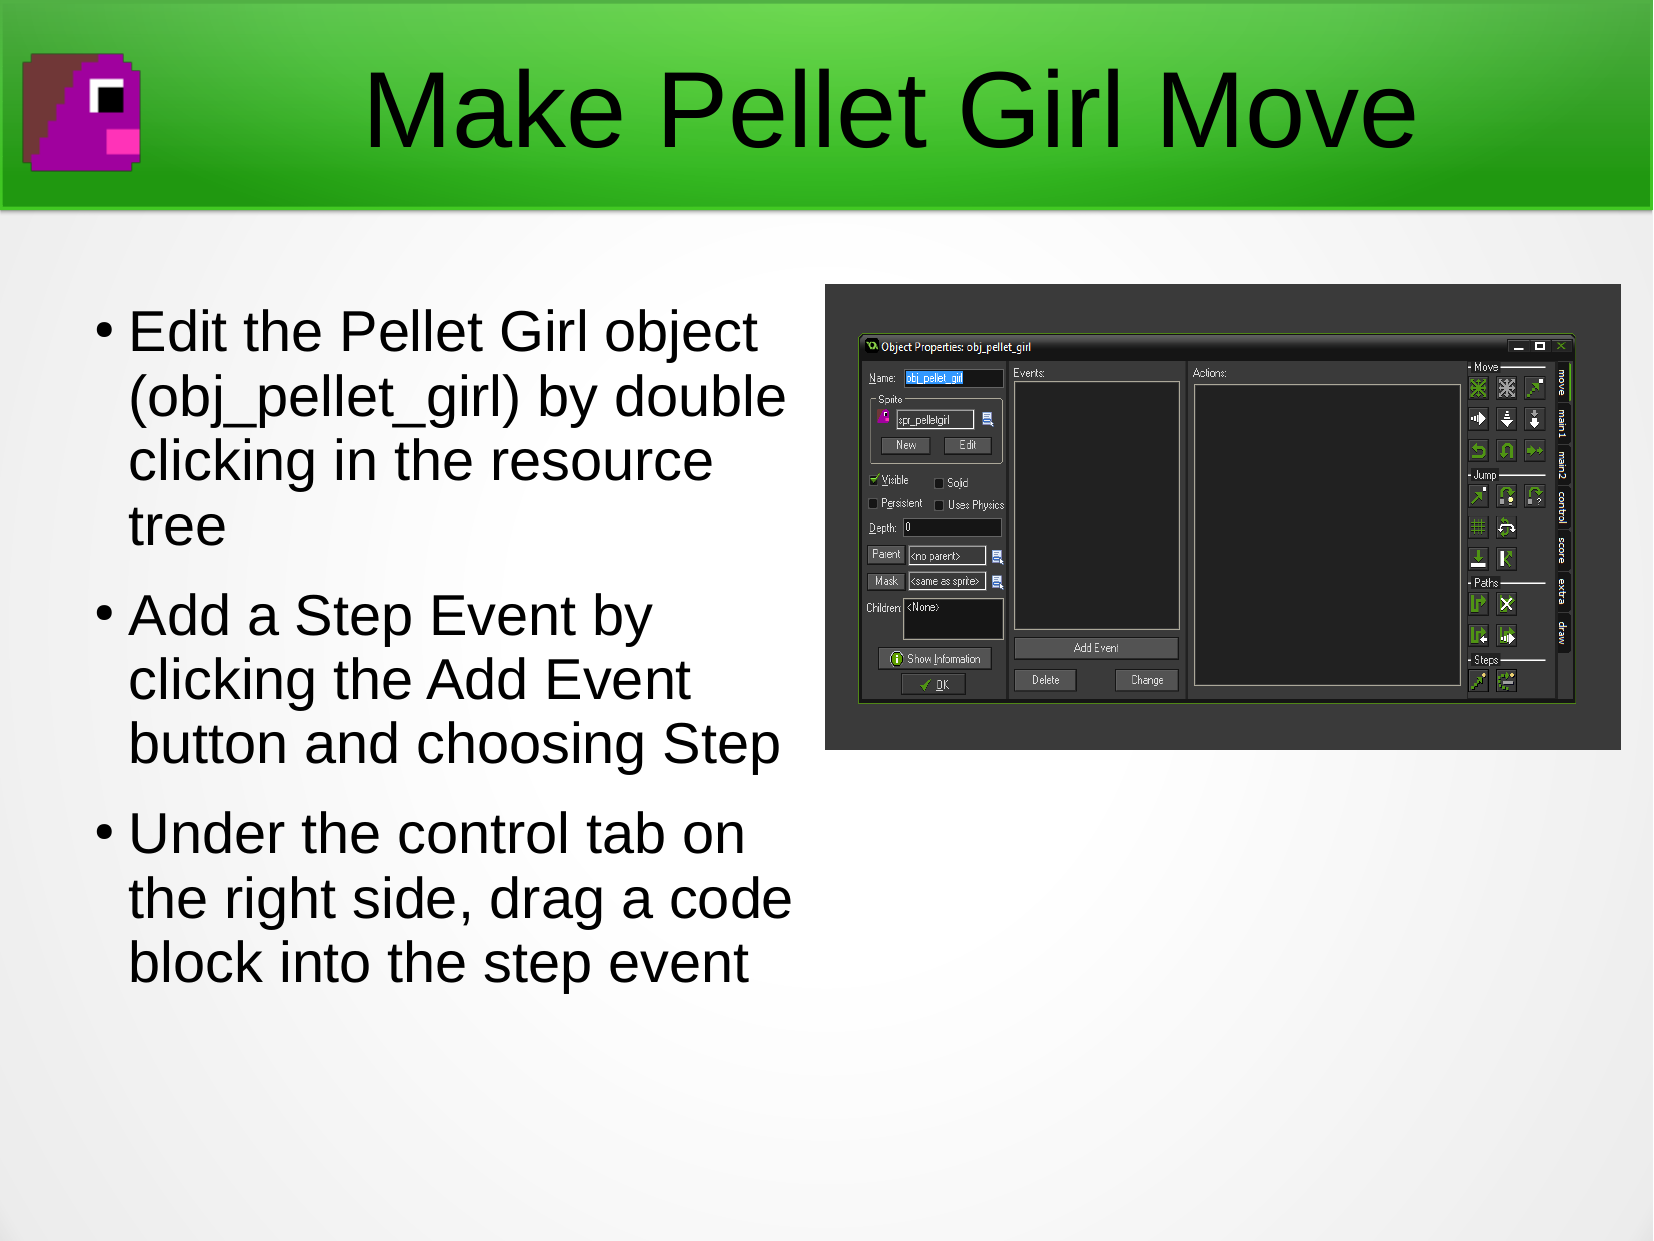

# Make Pellet Girl Move
Edit the Pellet Girl object (obj_pellet_girl) by double clicking in the resource tree
Add a Step Event by clicking the Add Event button and choosing Step
Under the control tab on the right side, drag a code block into the step event